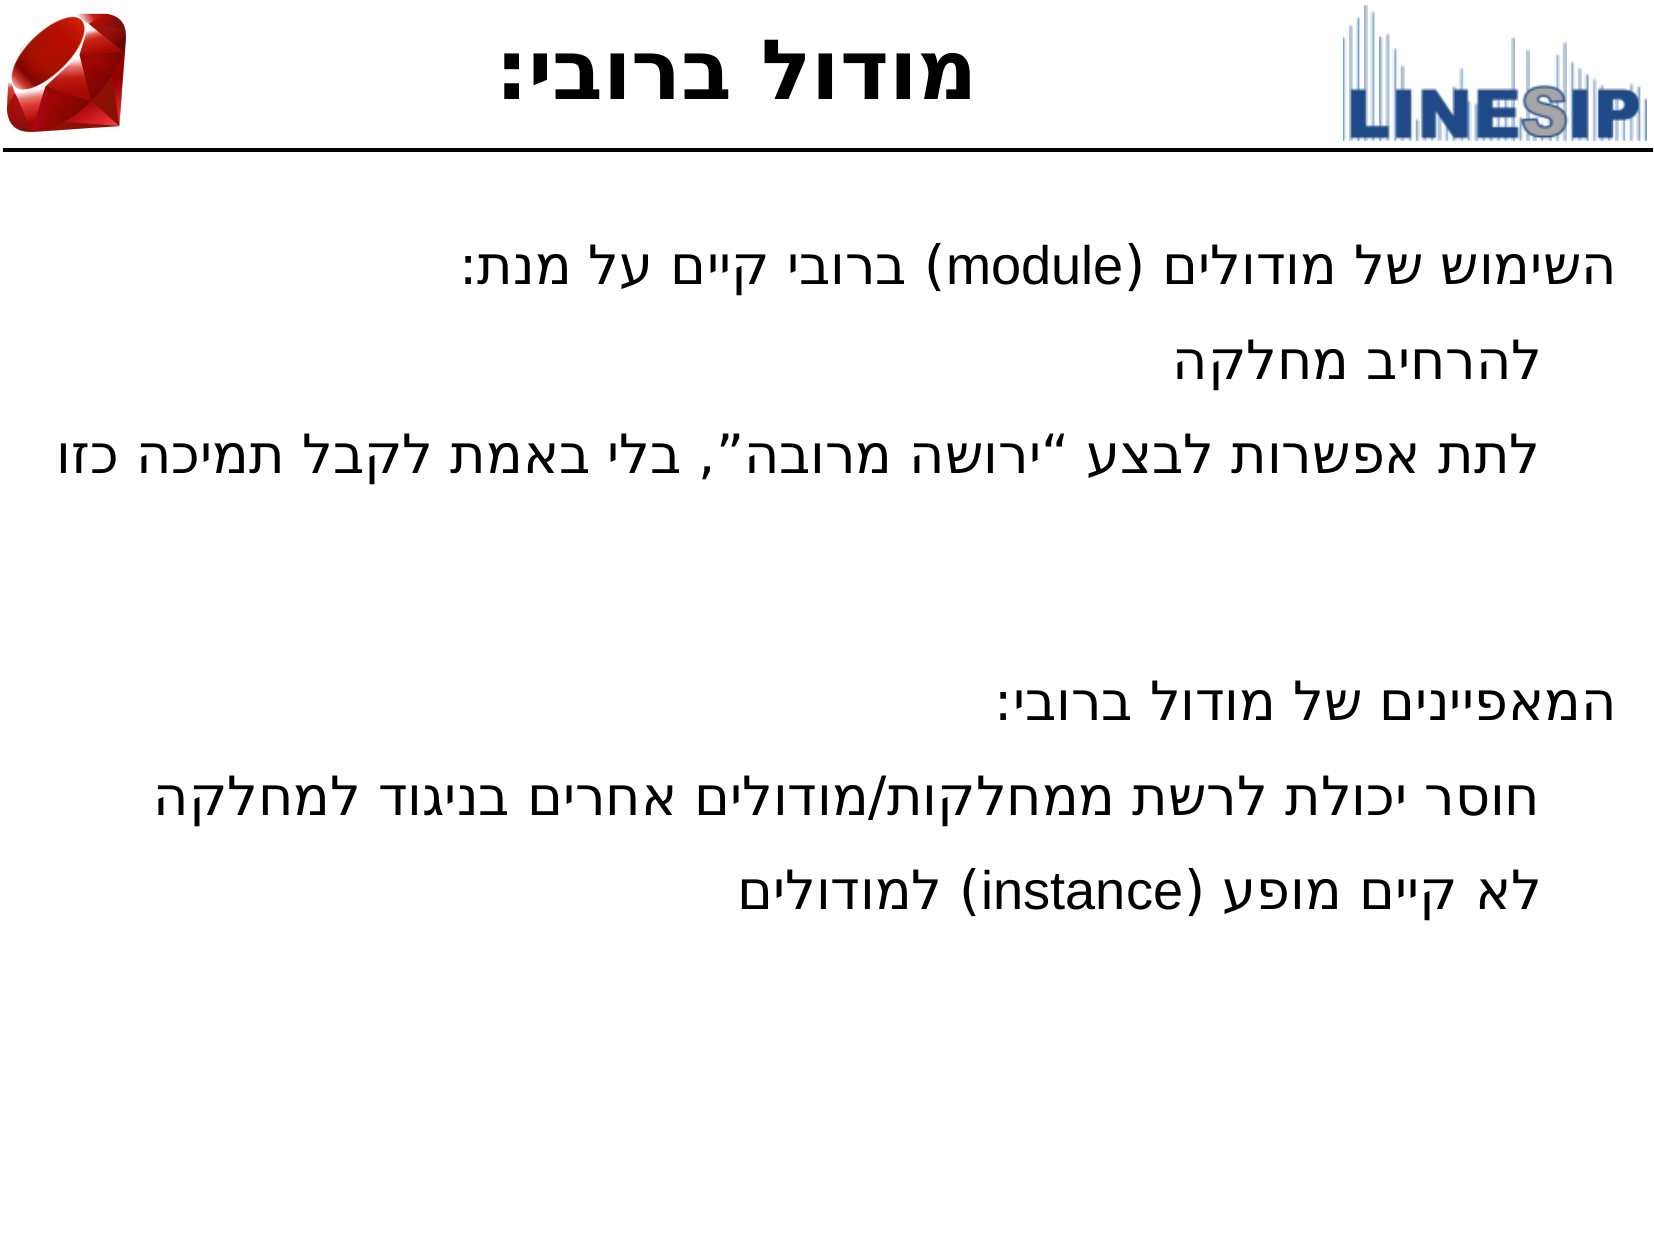

מודול ברובי:
השימוש של מודולים (module) ברובי קיים על מנת:
להרחיב מחלקה
לתת אפשרות לבצע “ירושה מרובה”, בלי באמת לקבל תמיכה כזו
המאפיינים של מודול ברובי:
חוסר יכולת לרשת ממחלקות/מודולים אחרים בניגוד למחלקה
לא קיים מופע (instance) למודולים